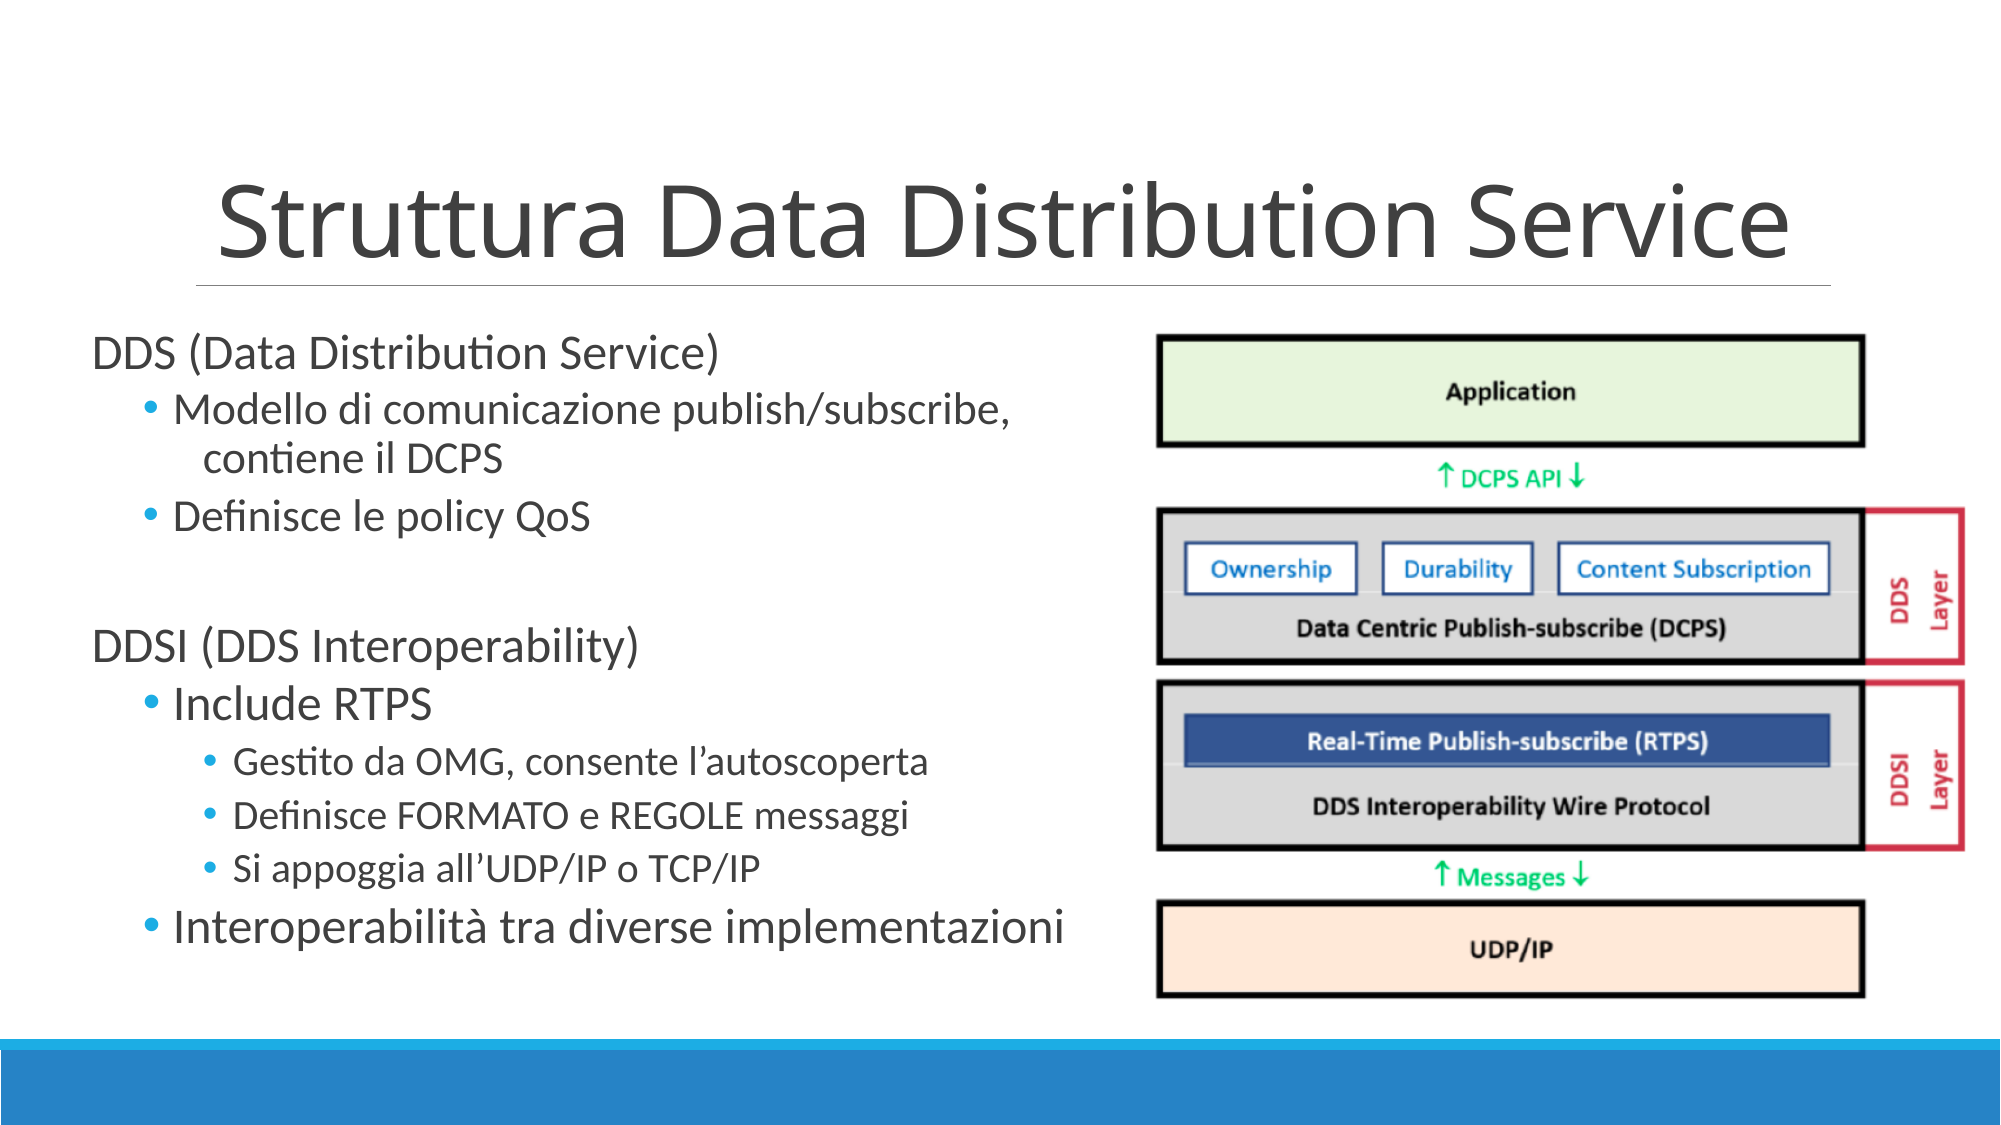

# Struttura Data Distribution Service
DDS (Data Distribution Service)
Modello di comunicazione publish/subscribe, contiene il DCPS
Definisce le policy QoS
DDSI (DDS Interoperability)
Include RTPS
Gestito da OMG, consente l’autoscoperta
Definisce FORMATO e REGOLE messaggi
Si appoggia all’UDP/IP o TCP/IP
Interoperabilità tra diverse implementazioni